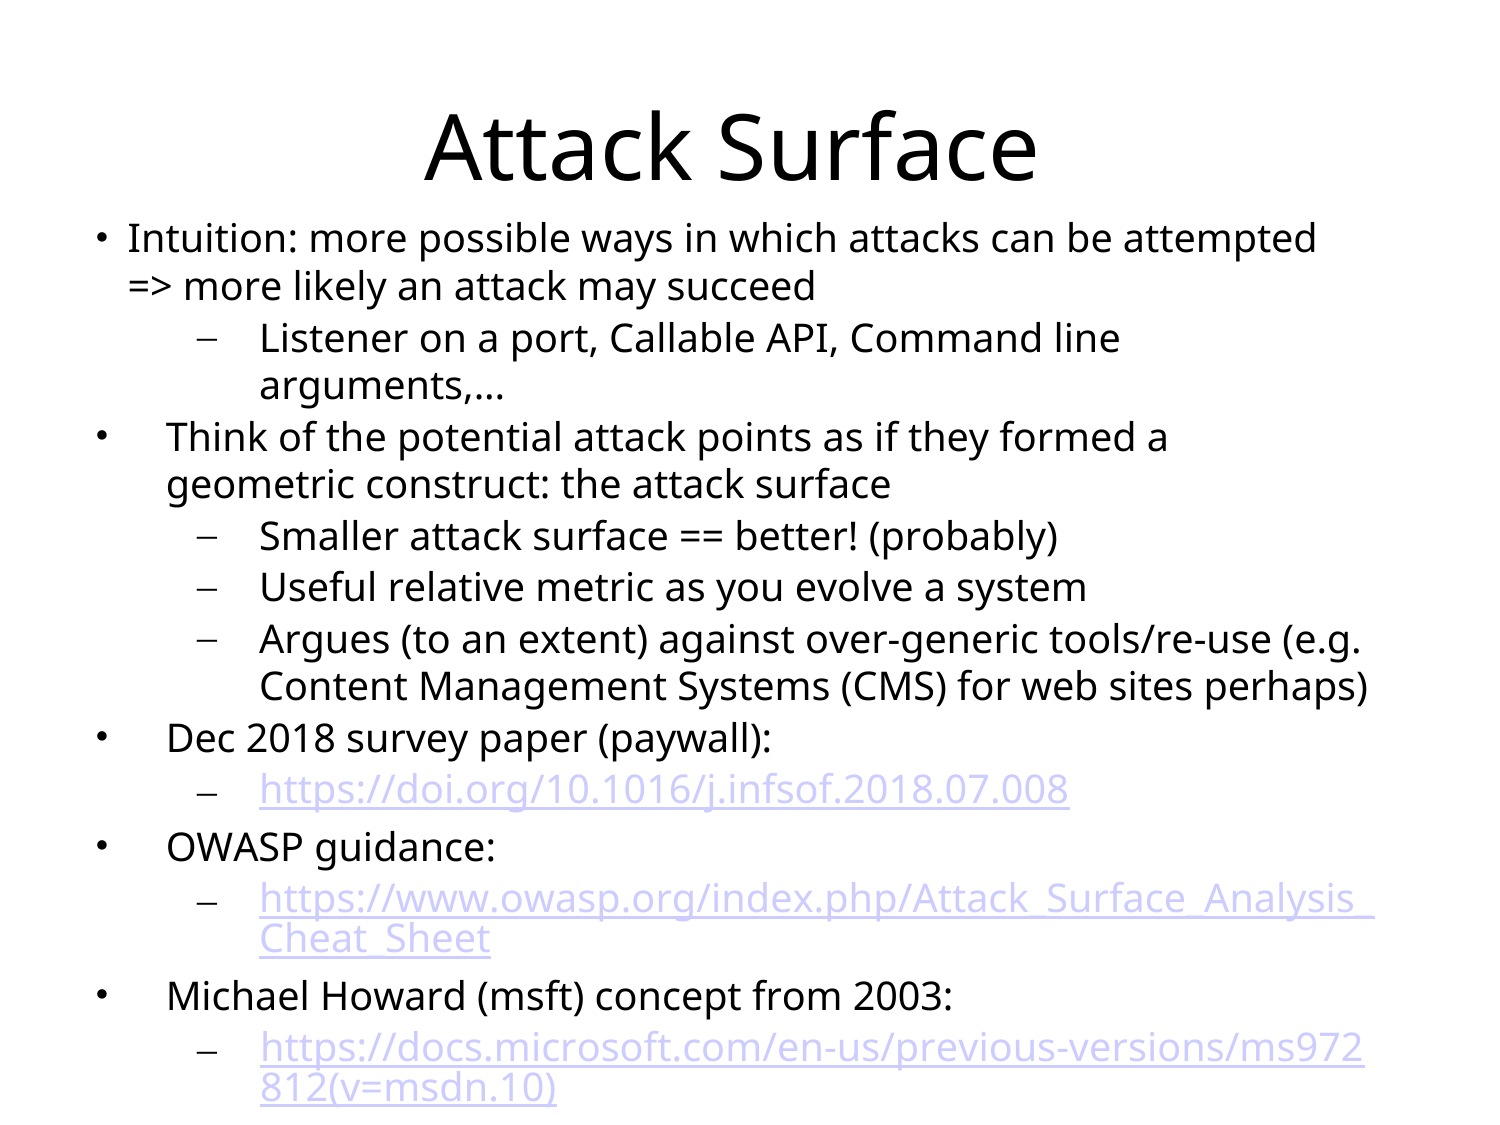

# Attack Surface
Intuition: more possible ways in which attacks can be attempted => more likely an attack may succeed
Listener on a port, Callable API, Command line arguments,...
Think of the potential attack points as if they formed a geometric construct: the attack surface
Smaller attack surface == better! (probably)
Useful relative metric as you evolve a system
Argues (to an extent) against over-generic tools/re-use (e.g. Content Management Systems (CMS) for web sites perhaps)
Dec 2018 survey paper (paywall):
https://doi.org/10.1016/j.infsof.2018.07.008
OWASP guidance:
https://www.owasp.org/index.php/Attack_Surface_Analysis_Cheat_Sheet
Michael Howard (msft) concept from 2003:
https://docs.microsoft.com/en-us/previous-versions/ms972812(v=msdn.10)